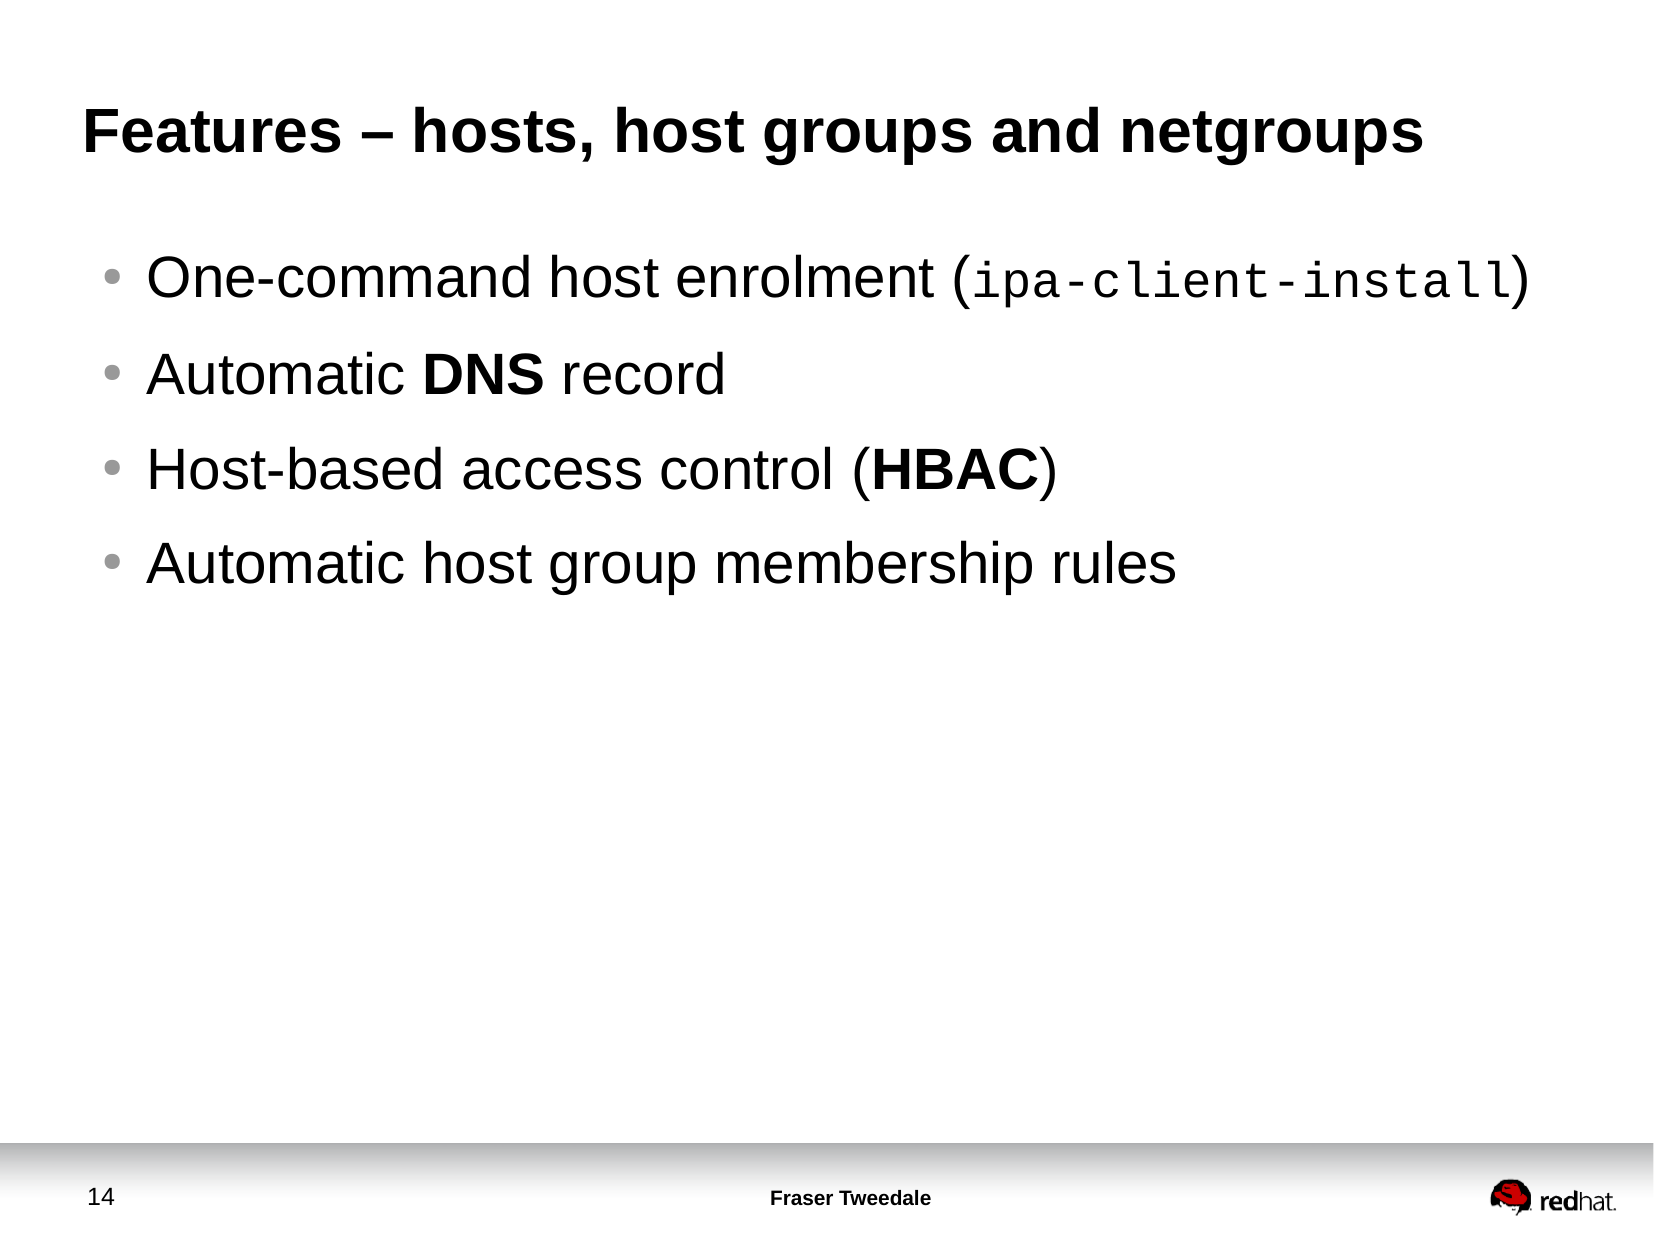

# Features – hosts, host groups and netgroups
One-command host enrolment (ipa-client-install)
Automatic DNS record
Host-based access control (HBAC)
Automatic host group membership rules